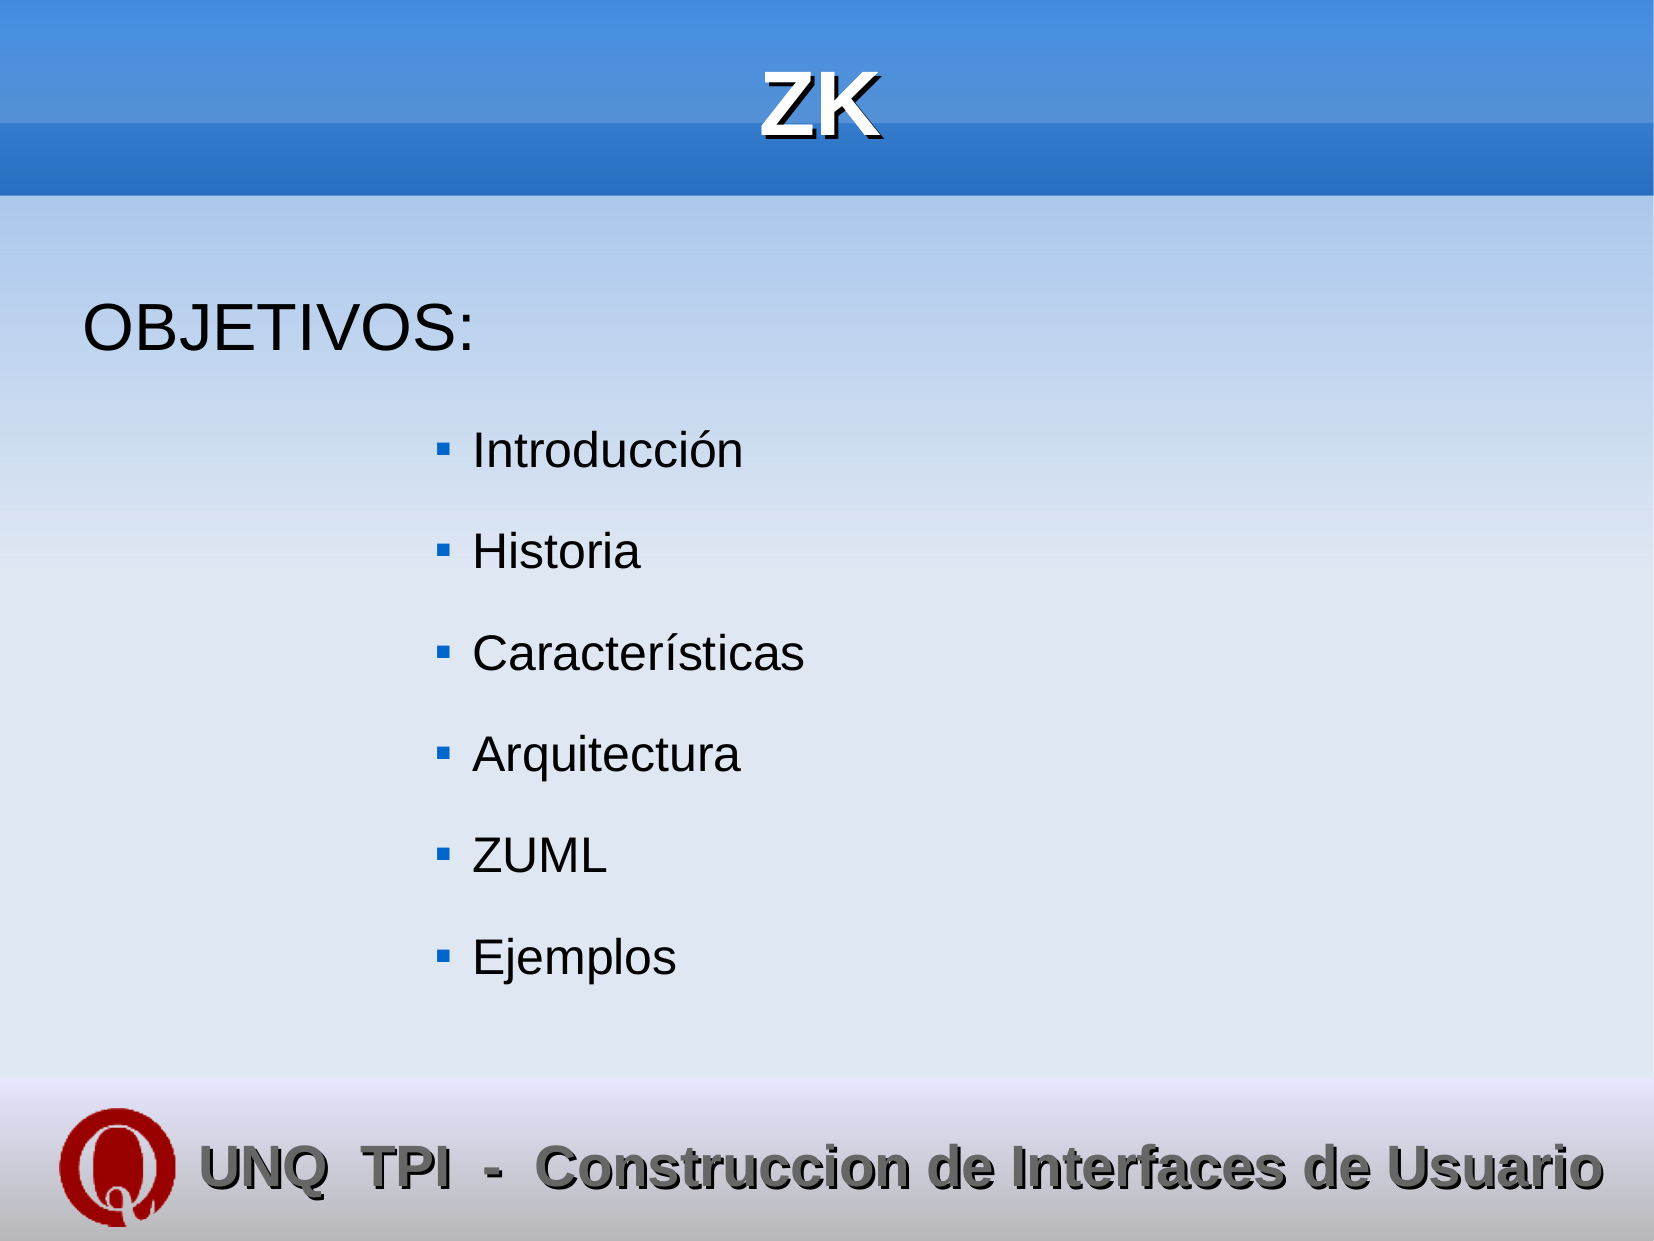

# ZK
ZK
OBJETIVOS:
Introducción
Historia
Características
Arquitectura
ZUML
Ejemplos
UNQ TPI - Construccion de Interfaces de Usuario